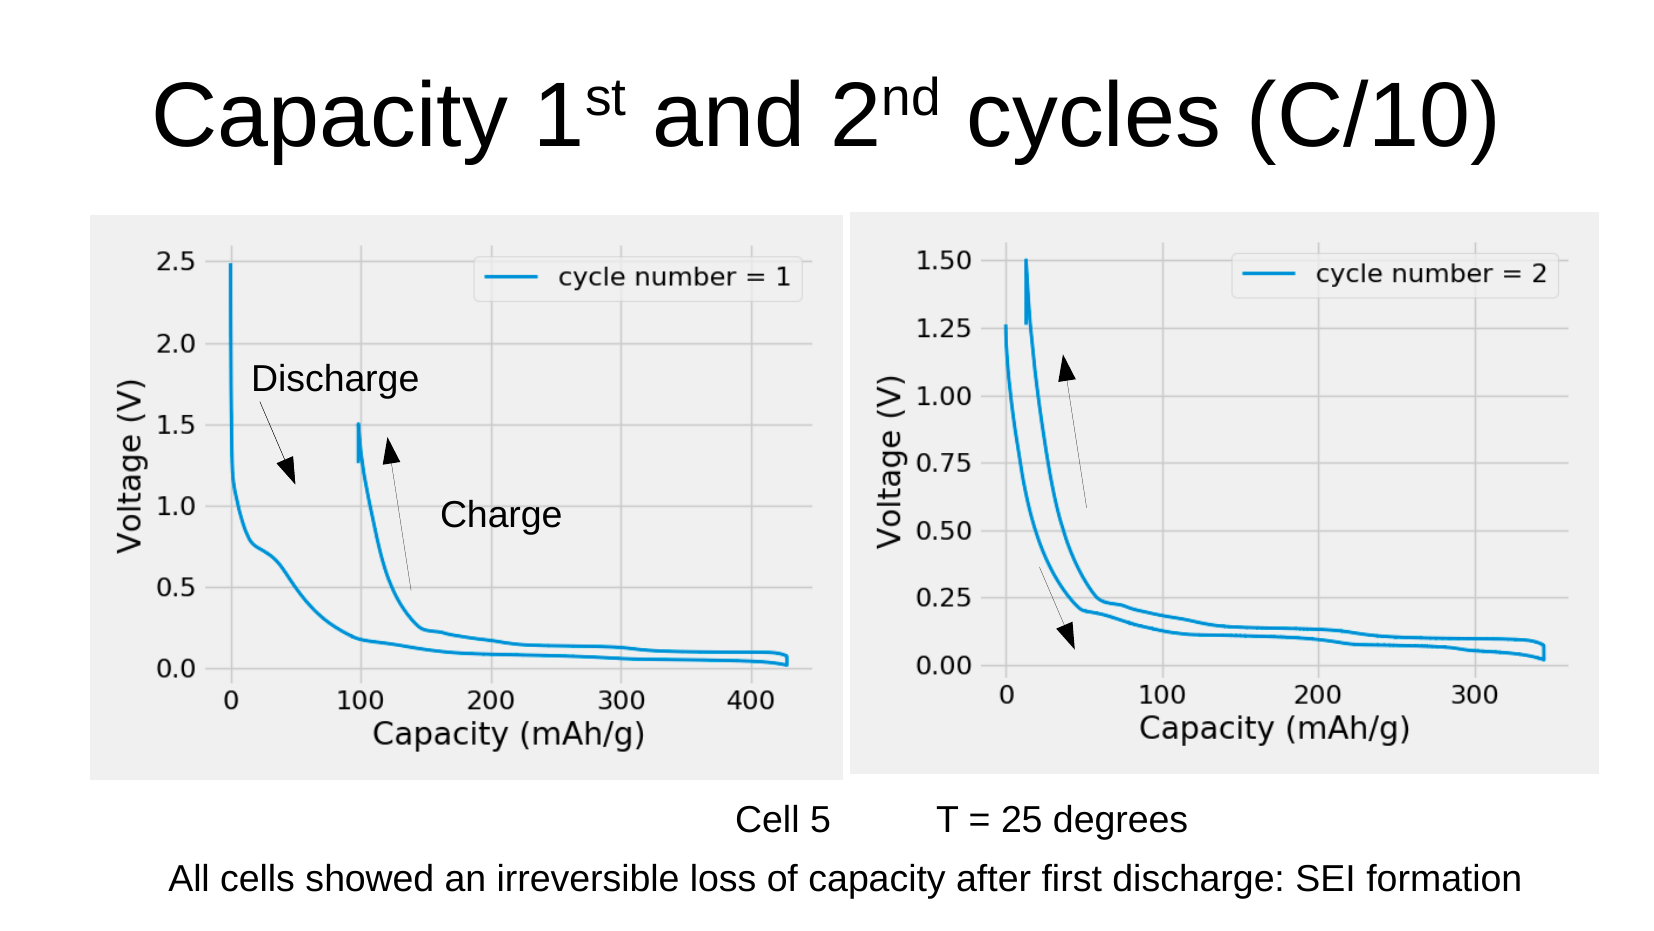

# Capacity 1st and 2nd cycles (C/10)
Discharge
Charge
Cell 5
T = 25 degrees
All cells showed an irreversible loss of capacity after first discharge: SEI formation